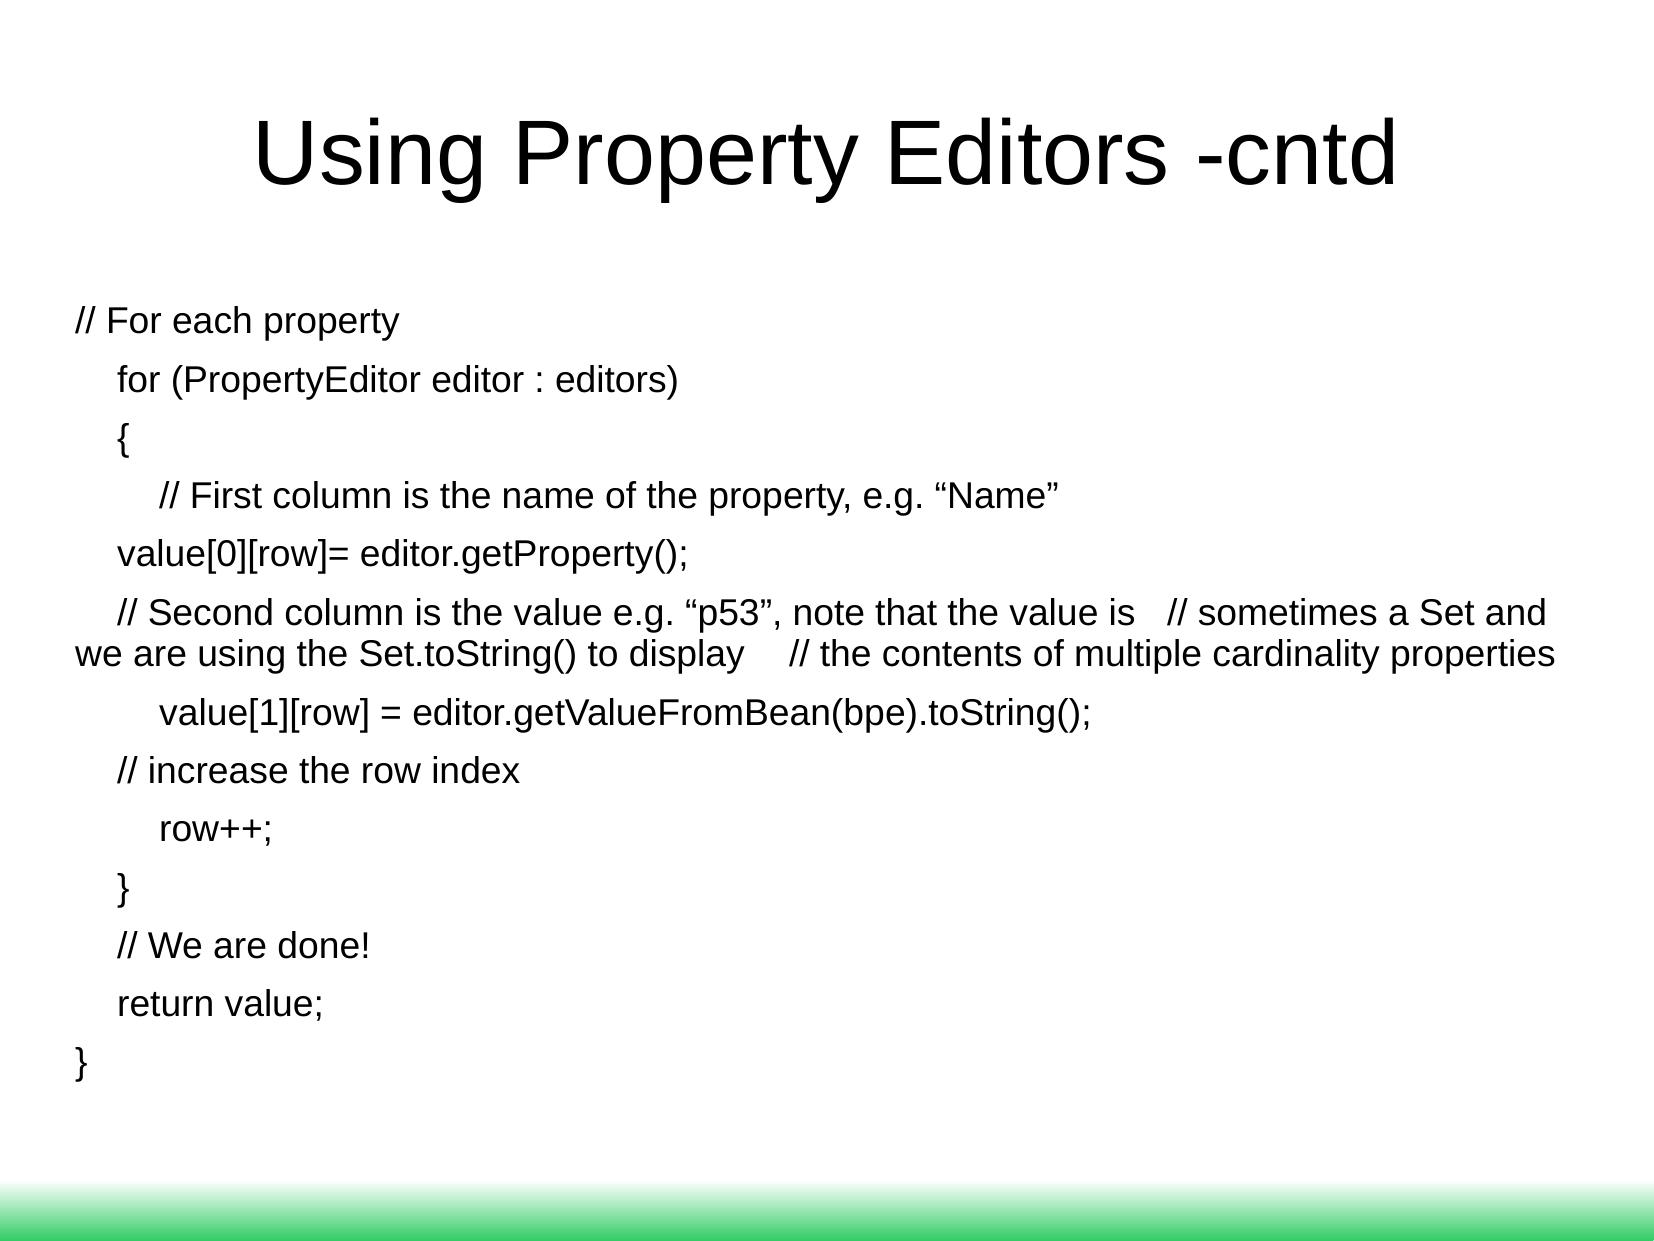

# Using Property Editors -cntd
// For each property
 	for (PropertyEditor editor : editors)
 	{
 		// First column is the name of the property, e.g. “Name”
		value[0][row]= editor.getProperty();
		// Second column is the value e.g. “p53”, note that the value is 		// sometimes a Set and we are using the Set.toString() to display 		// the contents of multiple cardinality properties
 		value[1][row] = editor.getValueFromBean(bpe).toString();
		// increase the row index
 	row++;
 	}
	// We are done!
 	return value;
}